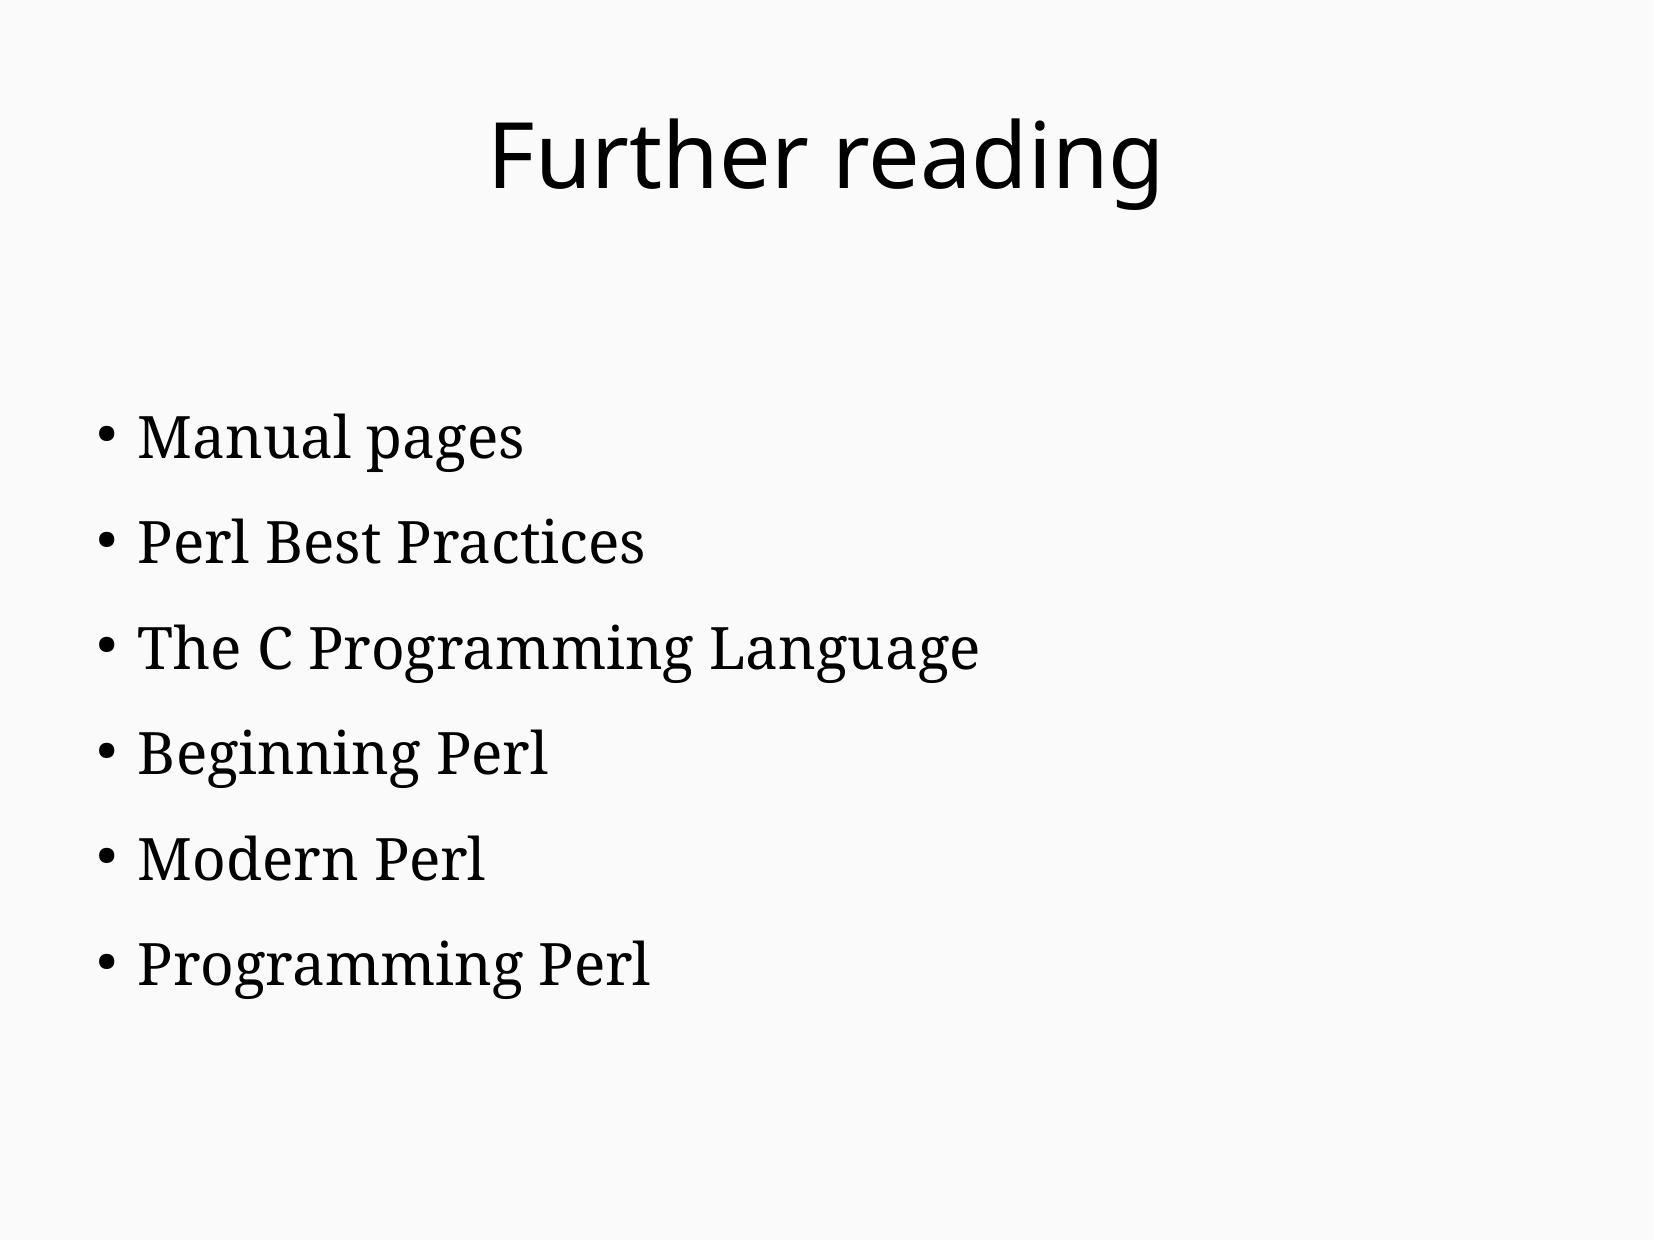

# Further reading
Manual pages
Perl Best Practices
The C Programming Language
Beginning Perl
Modern Perl
Programming Perl